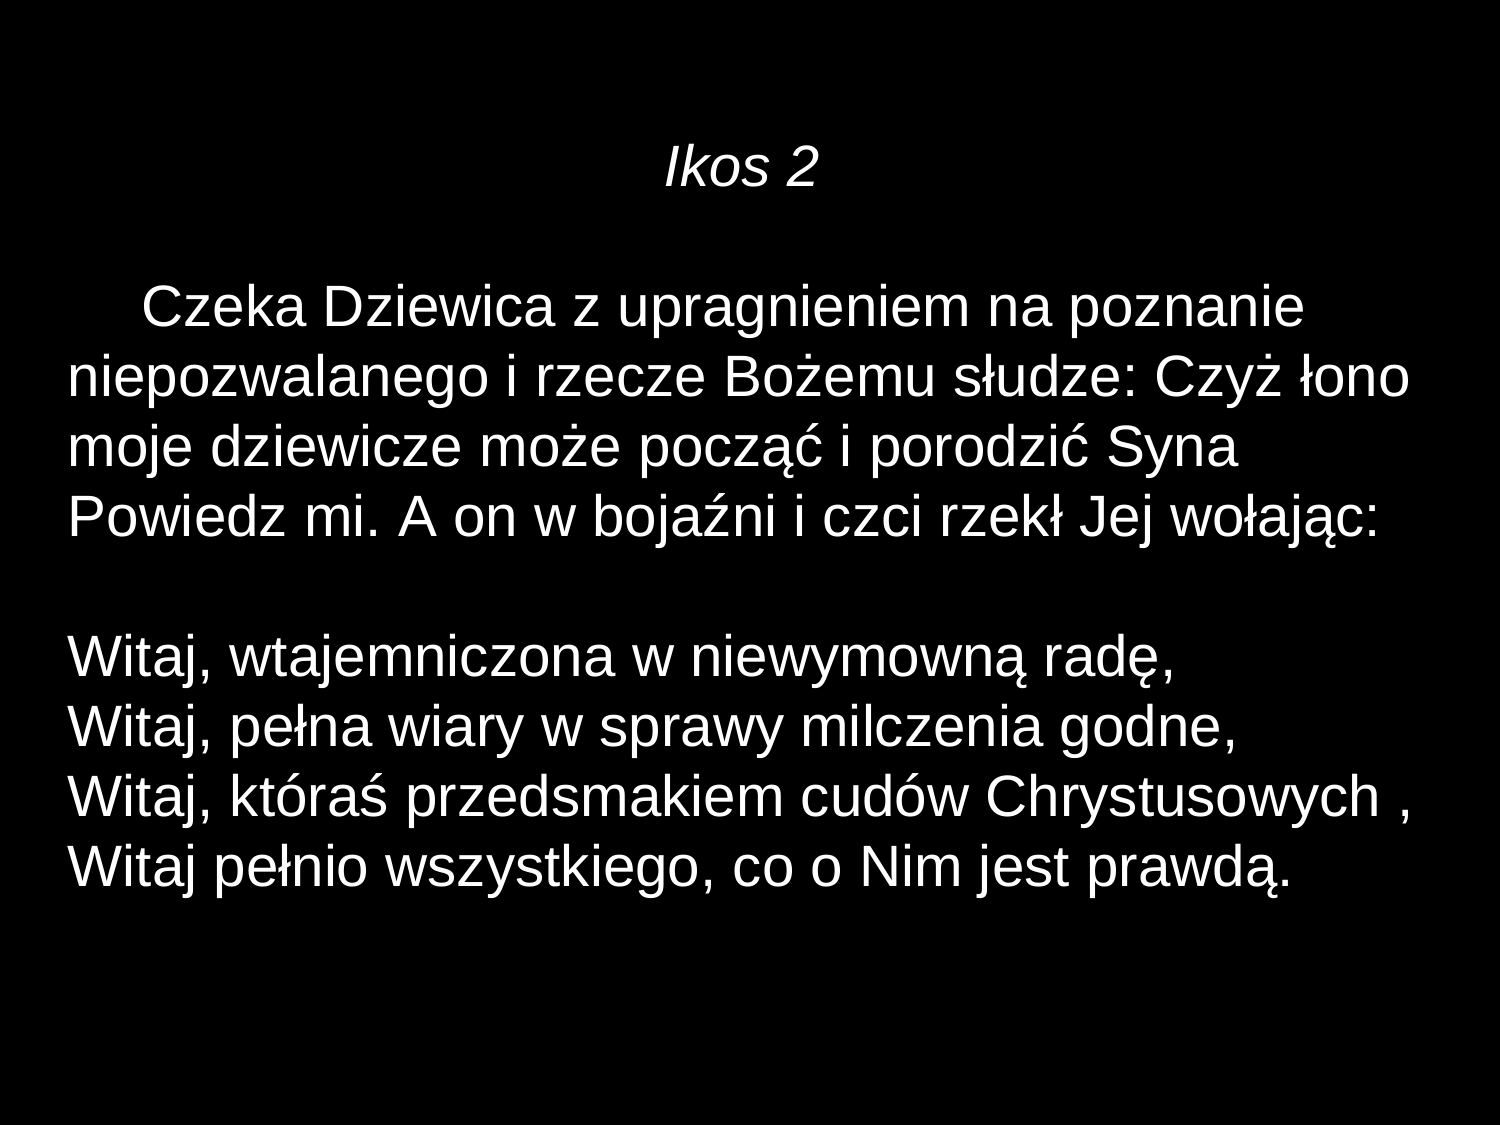

Ikos 2
	Czeka Dziewica z upragnieniem na poznanie niepozwalanego i rzecze Bożemu słudze: Czyż łono moje dziewicze może począć i porodzić Syna Powiedz mi. A on w bojaźni i czci rzekł Jej wołając:
Witaj, wtajemniczona w niewymowną radę,
Witaj, pełna wiary w sprawy milczenia godne,
Witaj, któraś przedsmakiem cudów Chrystusowych ,
Witaj pełnio wszystkiego, co o Nim jest prawdą.